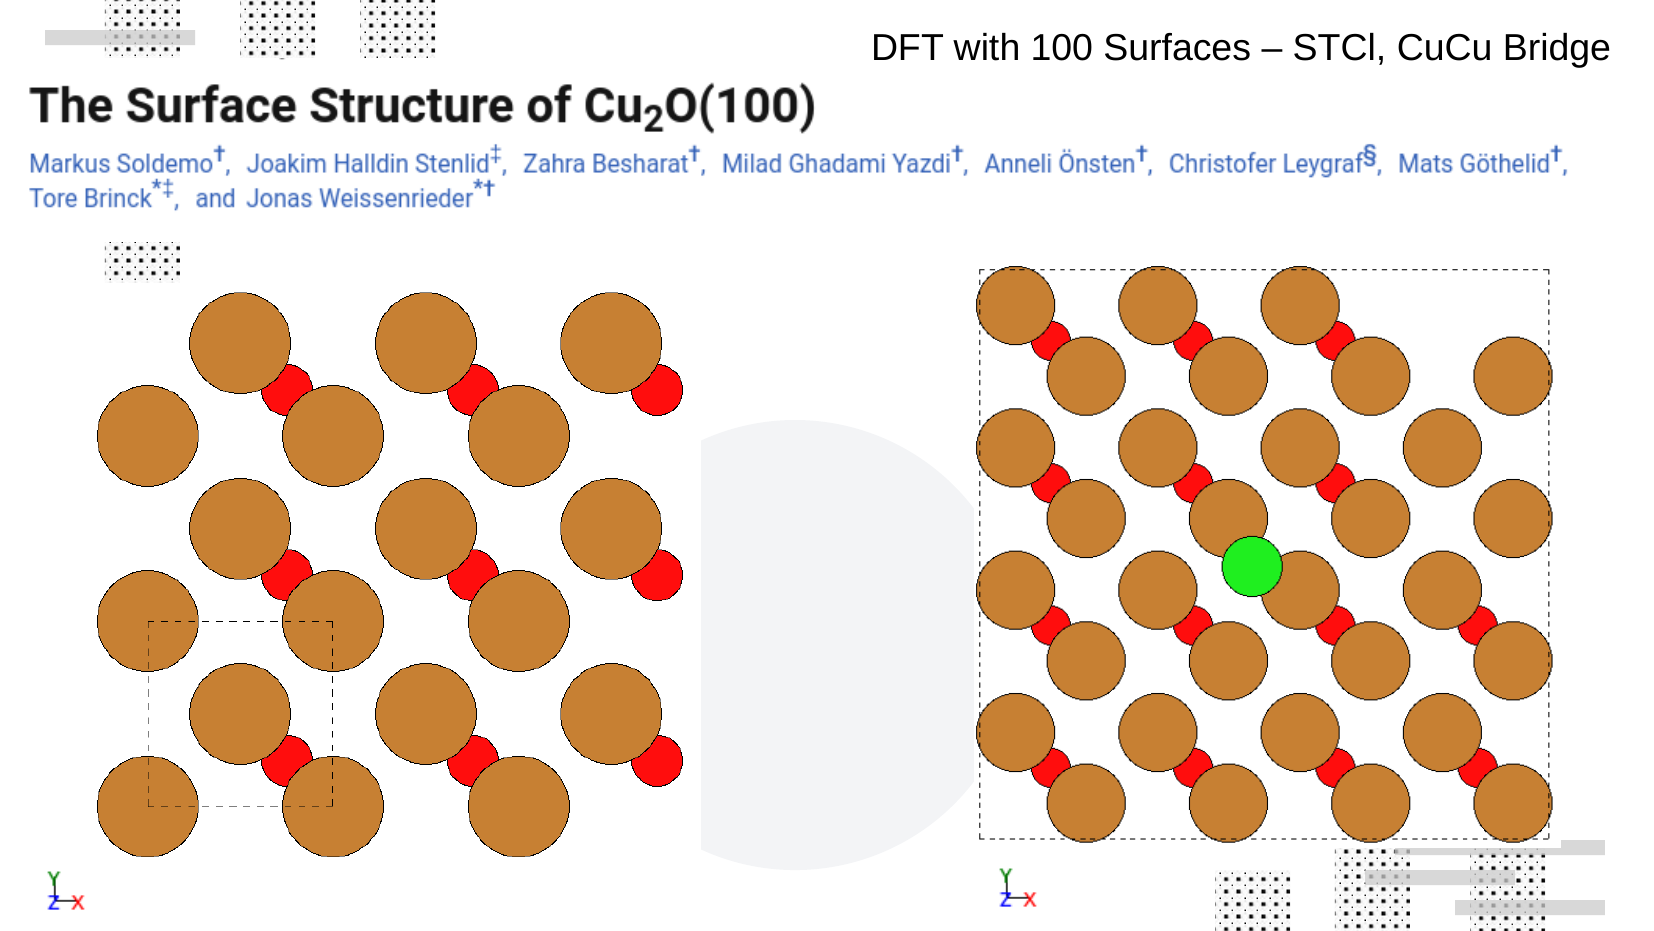

DFT with 100 Surfaces – STCl, CuCu Bridge